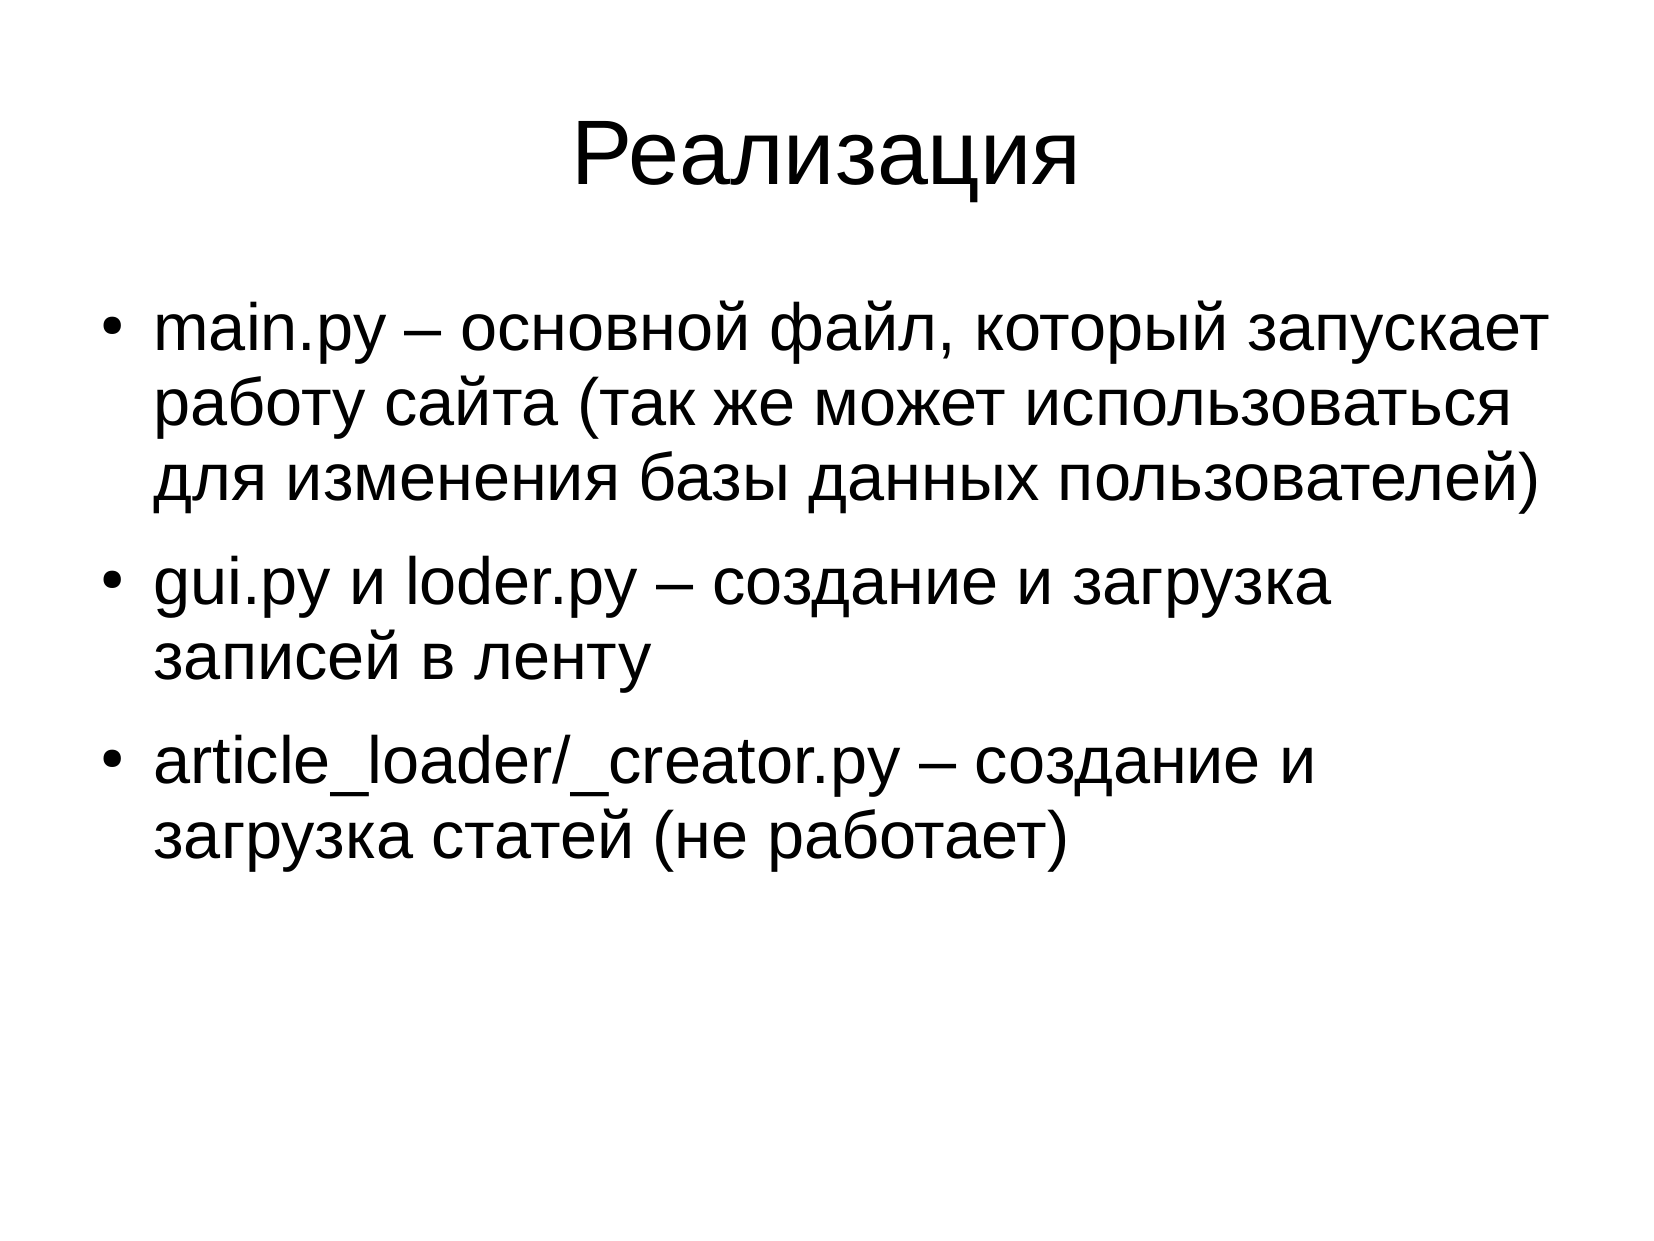

# Реализация
main.py – основной файл, который запускает работу сайта (так же может использоваться для изменения базы данных пользователей)
gui.py и loder.py – создание и загрузка записей в ленту
article_loader/_creator.py – создание и загрузка статей (не работает)